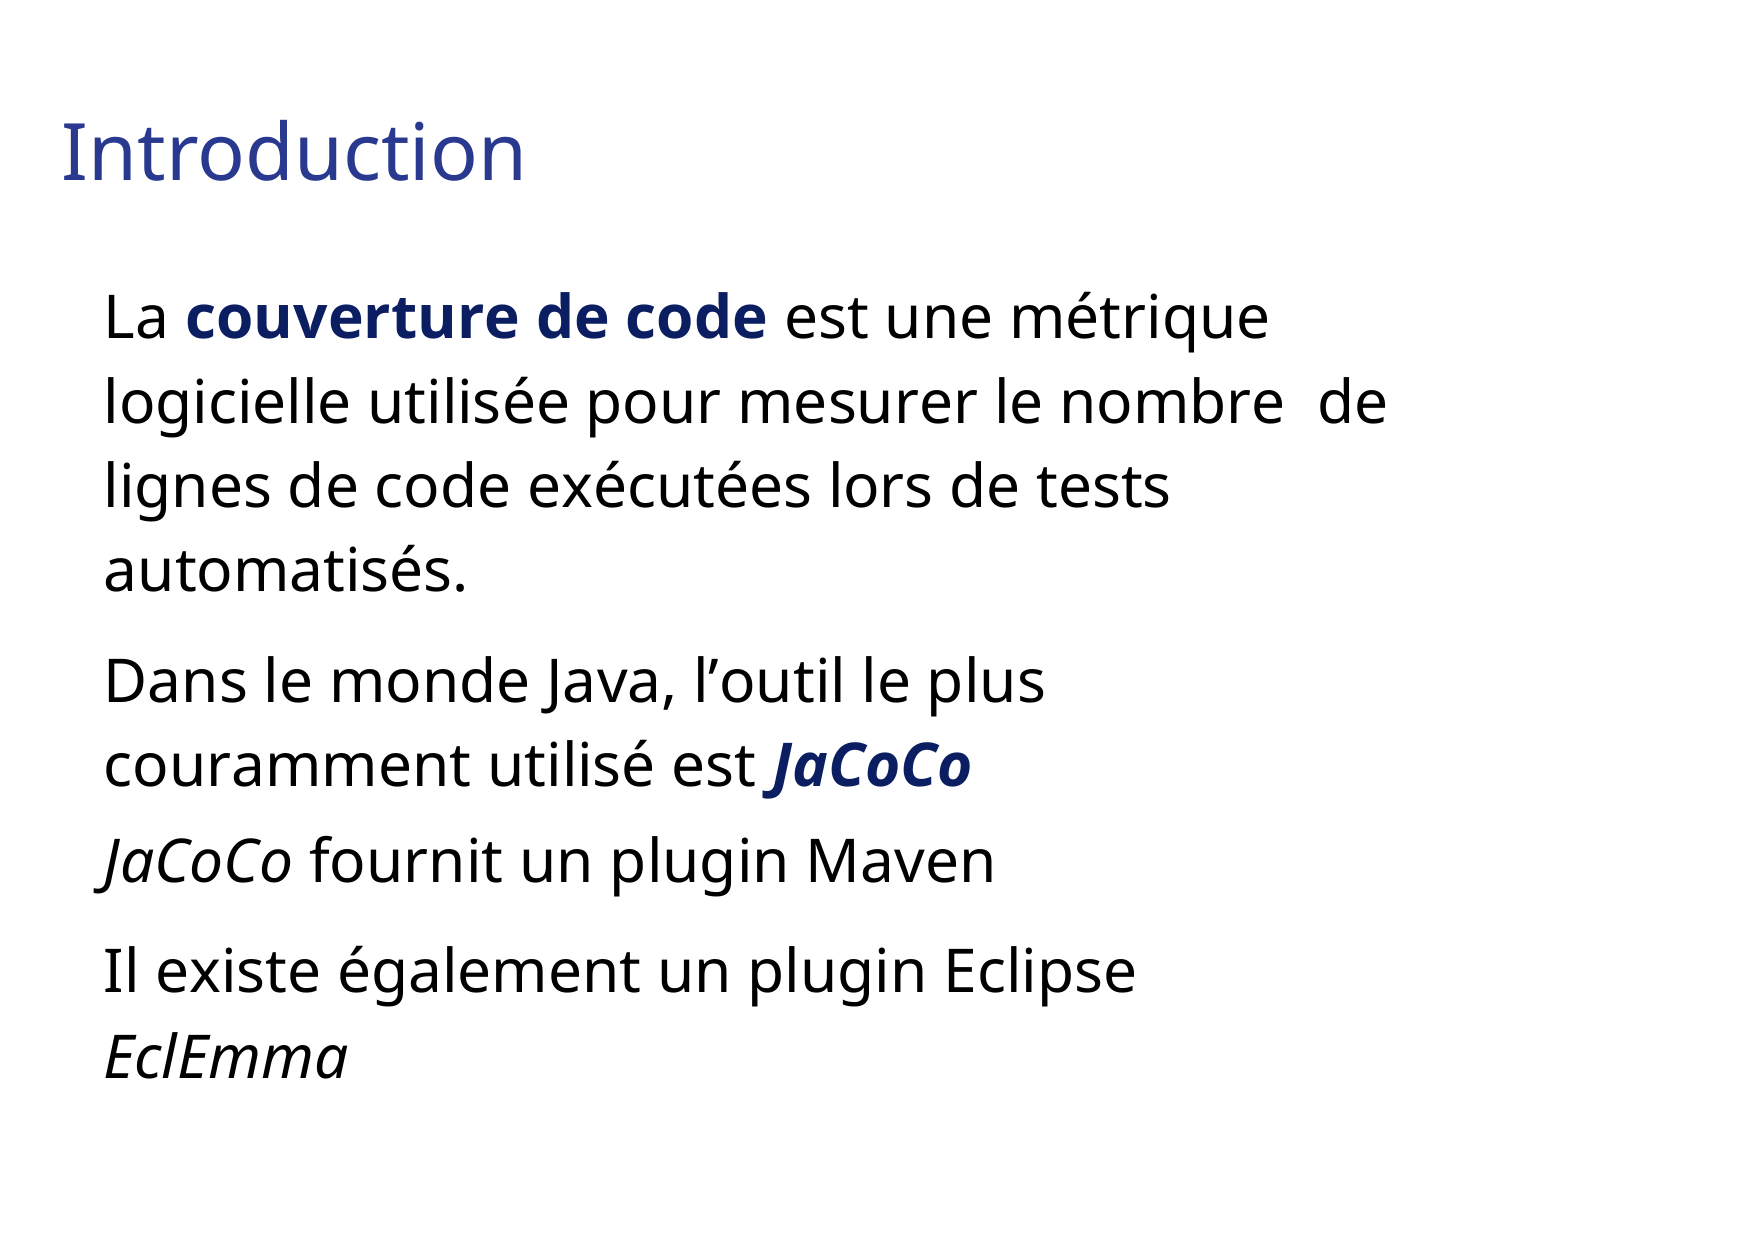

# Introduction
La couverture de code est une métrique logicielle utilisée pour mesurer le nombre de lignes de code exécutées lors de tests automatisés.
Dans le monde Java, l’outil le plus couramment utilisé est JaCoCo
JaCoCo fournit un plugin Maven
Il existe également un plugin Eclipse
EclEmma